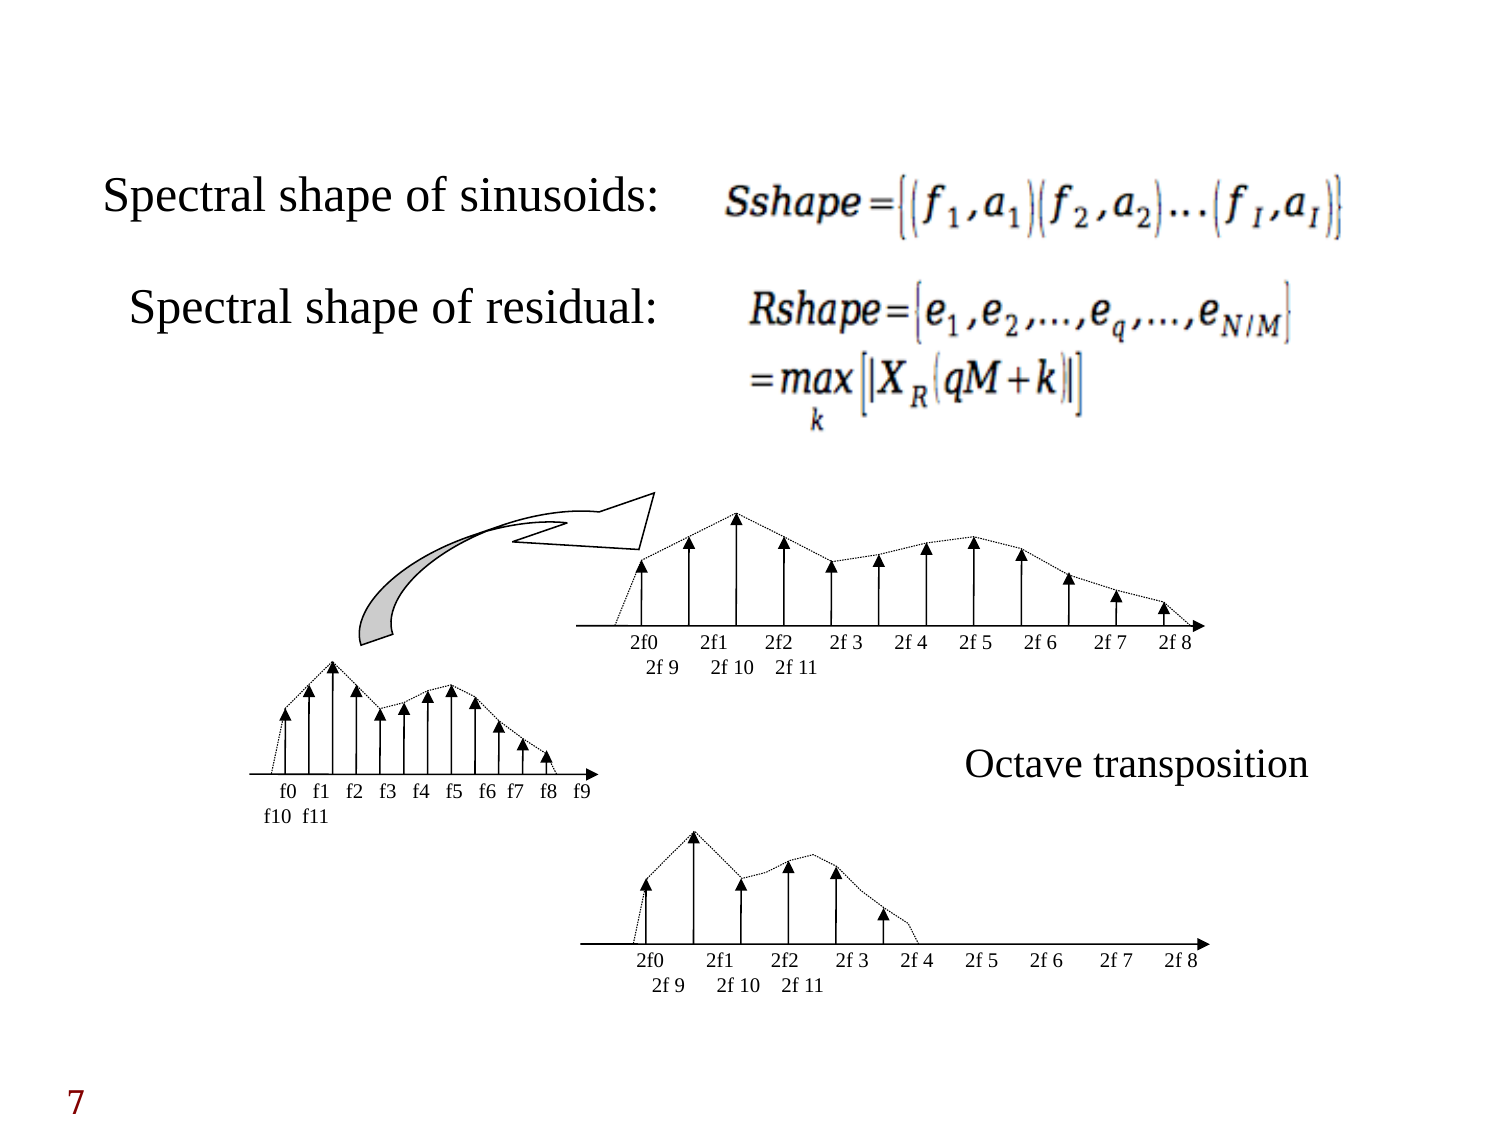

Spectral shape of sinusoids:
Spectral shape of residual:
 2f0 2f1 2f2 2f 3 2f 4 2f 5 2f 6 2f 7 2f 8 2f 9 2f 10 2f 11
Octave transposition
 f0 f1 f2 f3 f4 f5 f6 f7 f8 f9 f10 f11
 2f0 2f1 2f2 2f 3 2f 4 2f 5 2f 6 2f 7 2f 8 2f 9 2f 10 2f 11